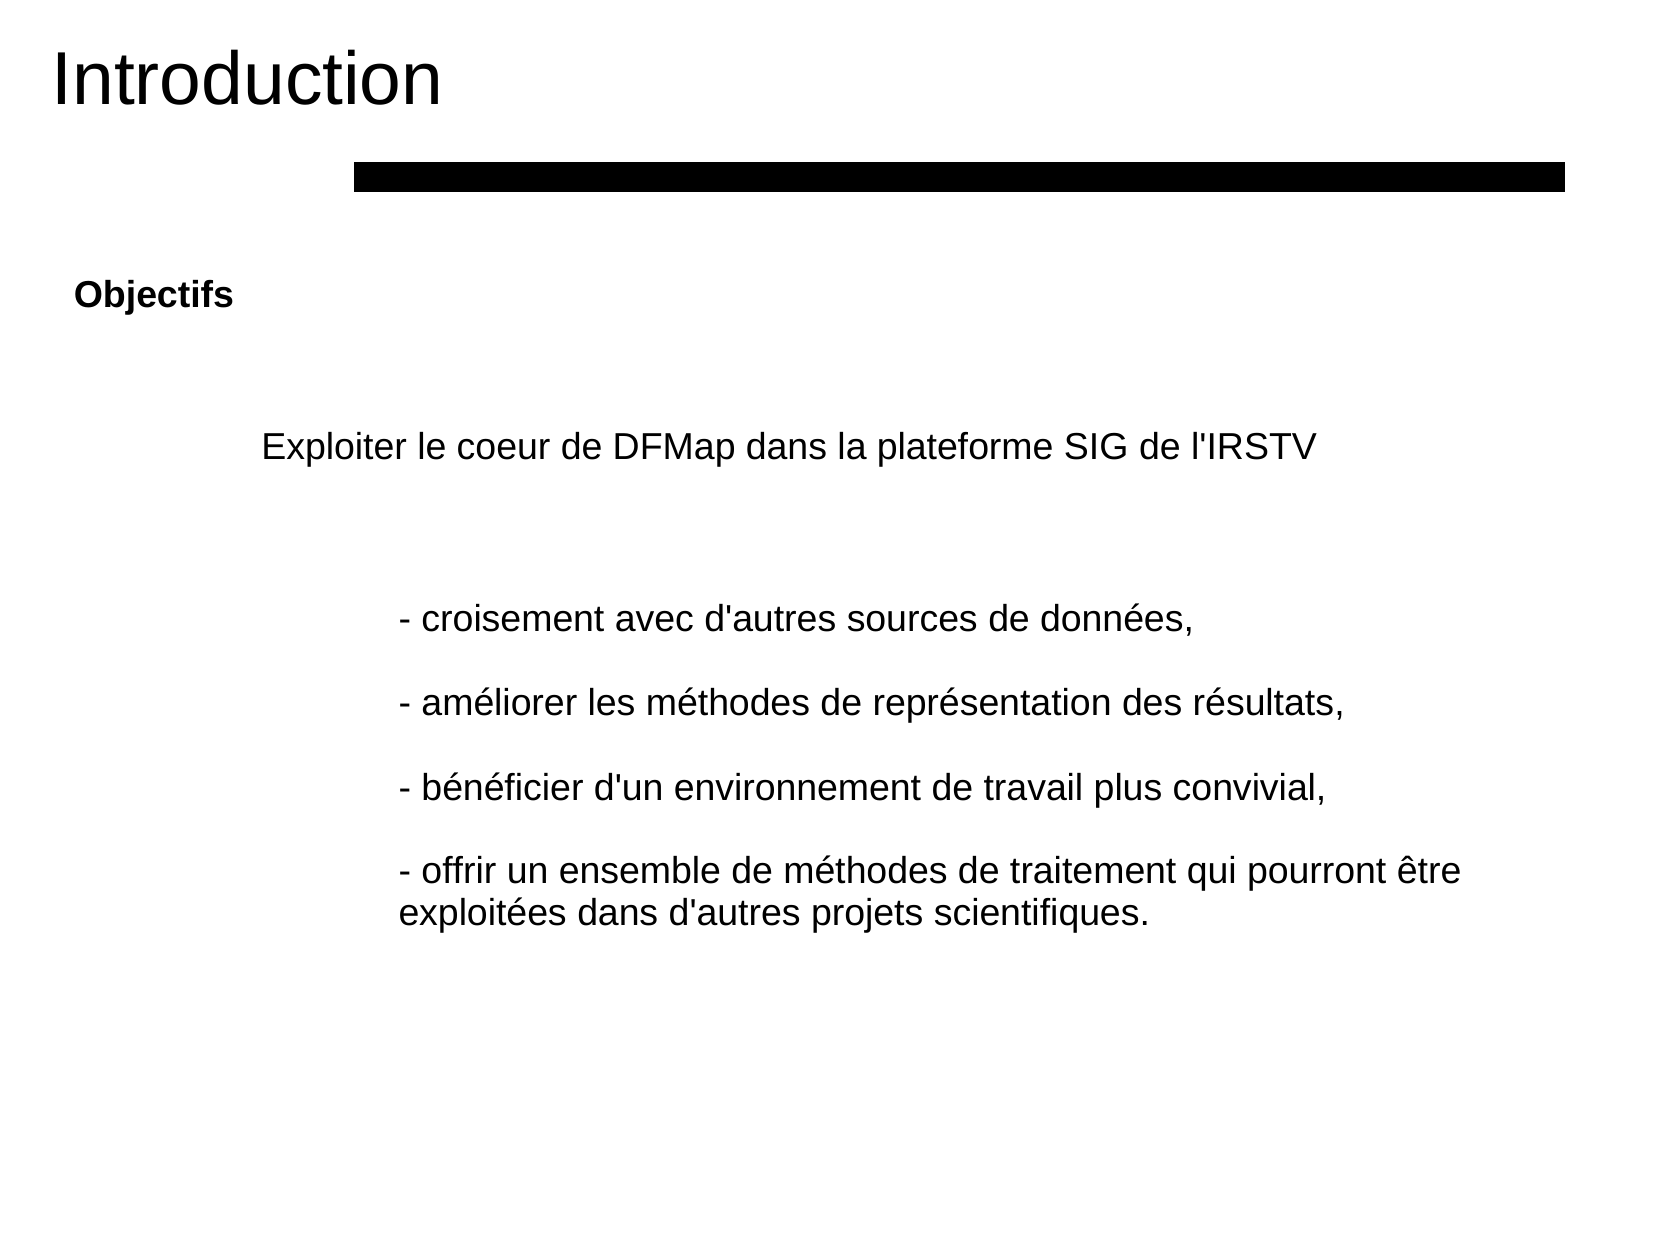

Introduction
Objectifs
 Exploiter le coeur de DFMap dans la plateforme SIG de l'IRSTV
- croisement avec d'autres sources de données,
- améliorer les méthodes de représentation des résultats,
- bénéficier d'un environnement de travail plus convivial,
- offrir un ensemble de méthodes de traitement qui pourront être
exploitées dans d'autres projets scientifiques.